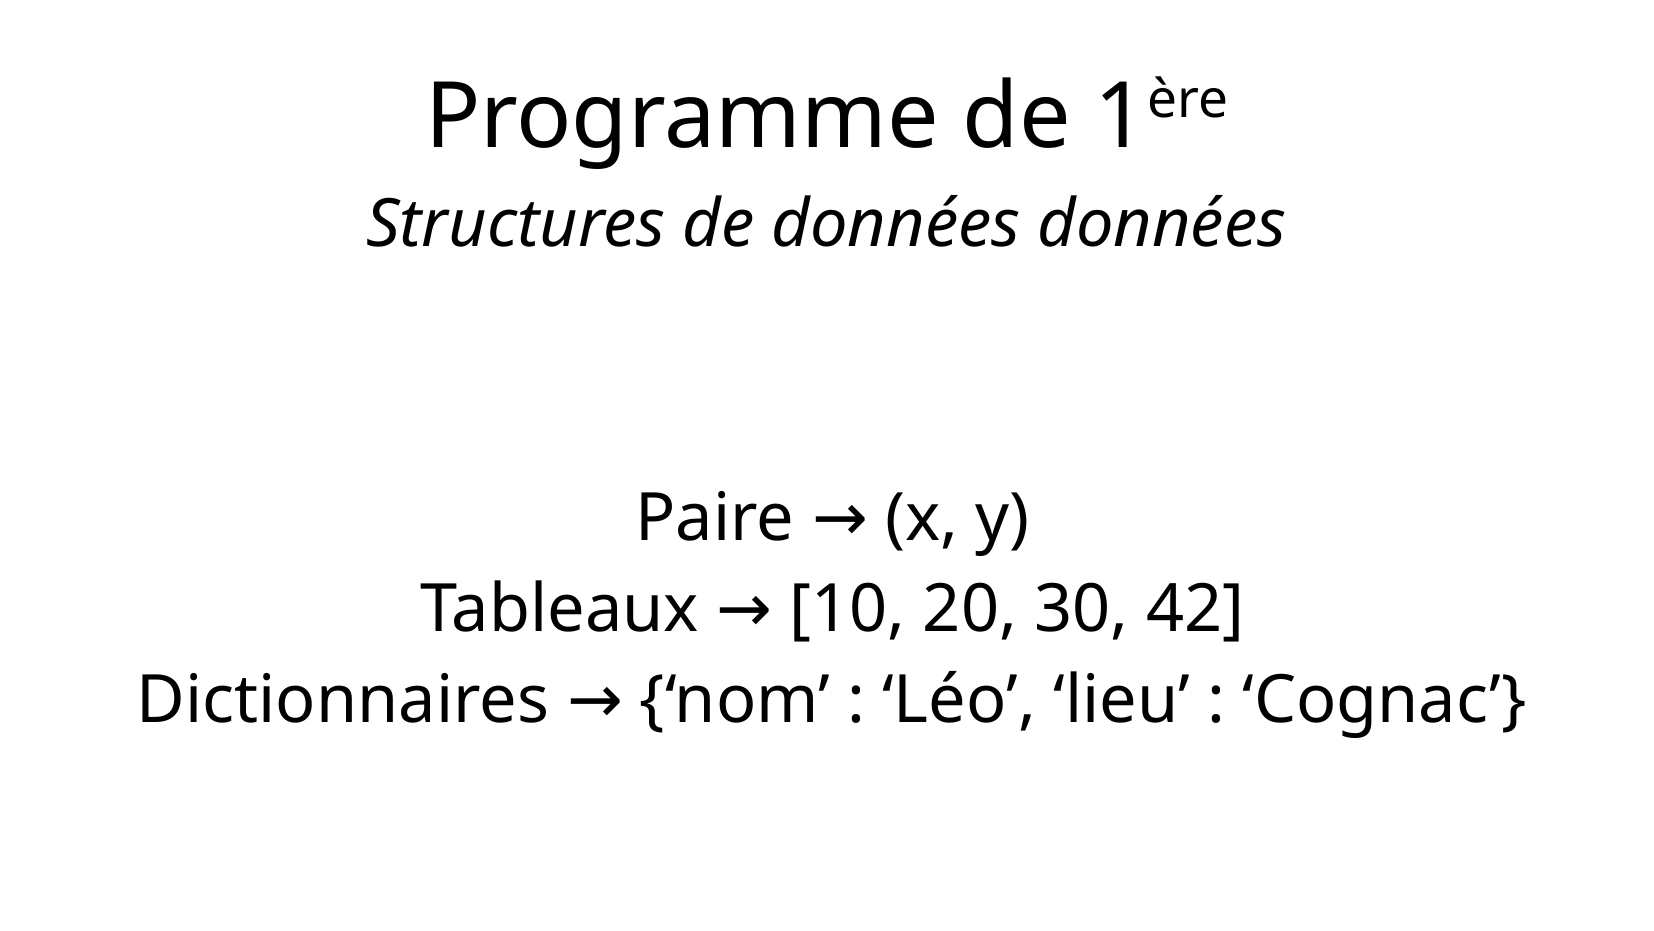

# Programme de 1ère Structures de données données
Paire → (x, y)
Tableaux → [10, 20, 30, 42]
Dictionnaires → {‘nom’ : ‘Léo’, ‘lieu’ : ‘Cognac’}